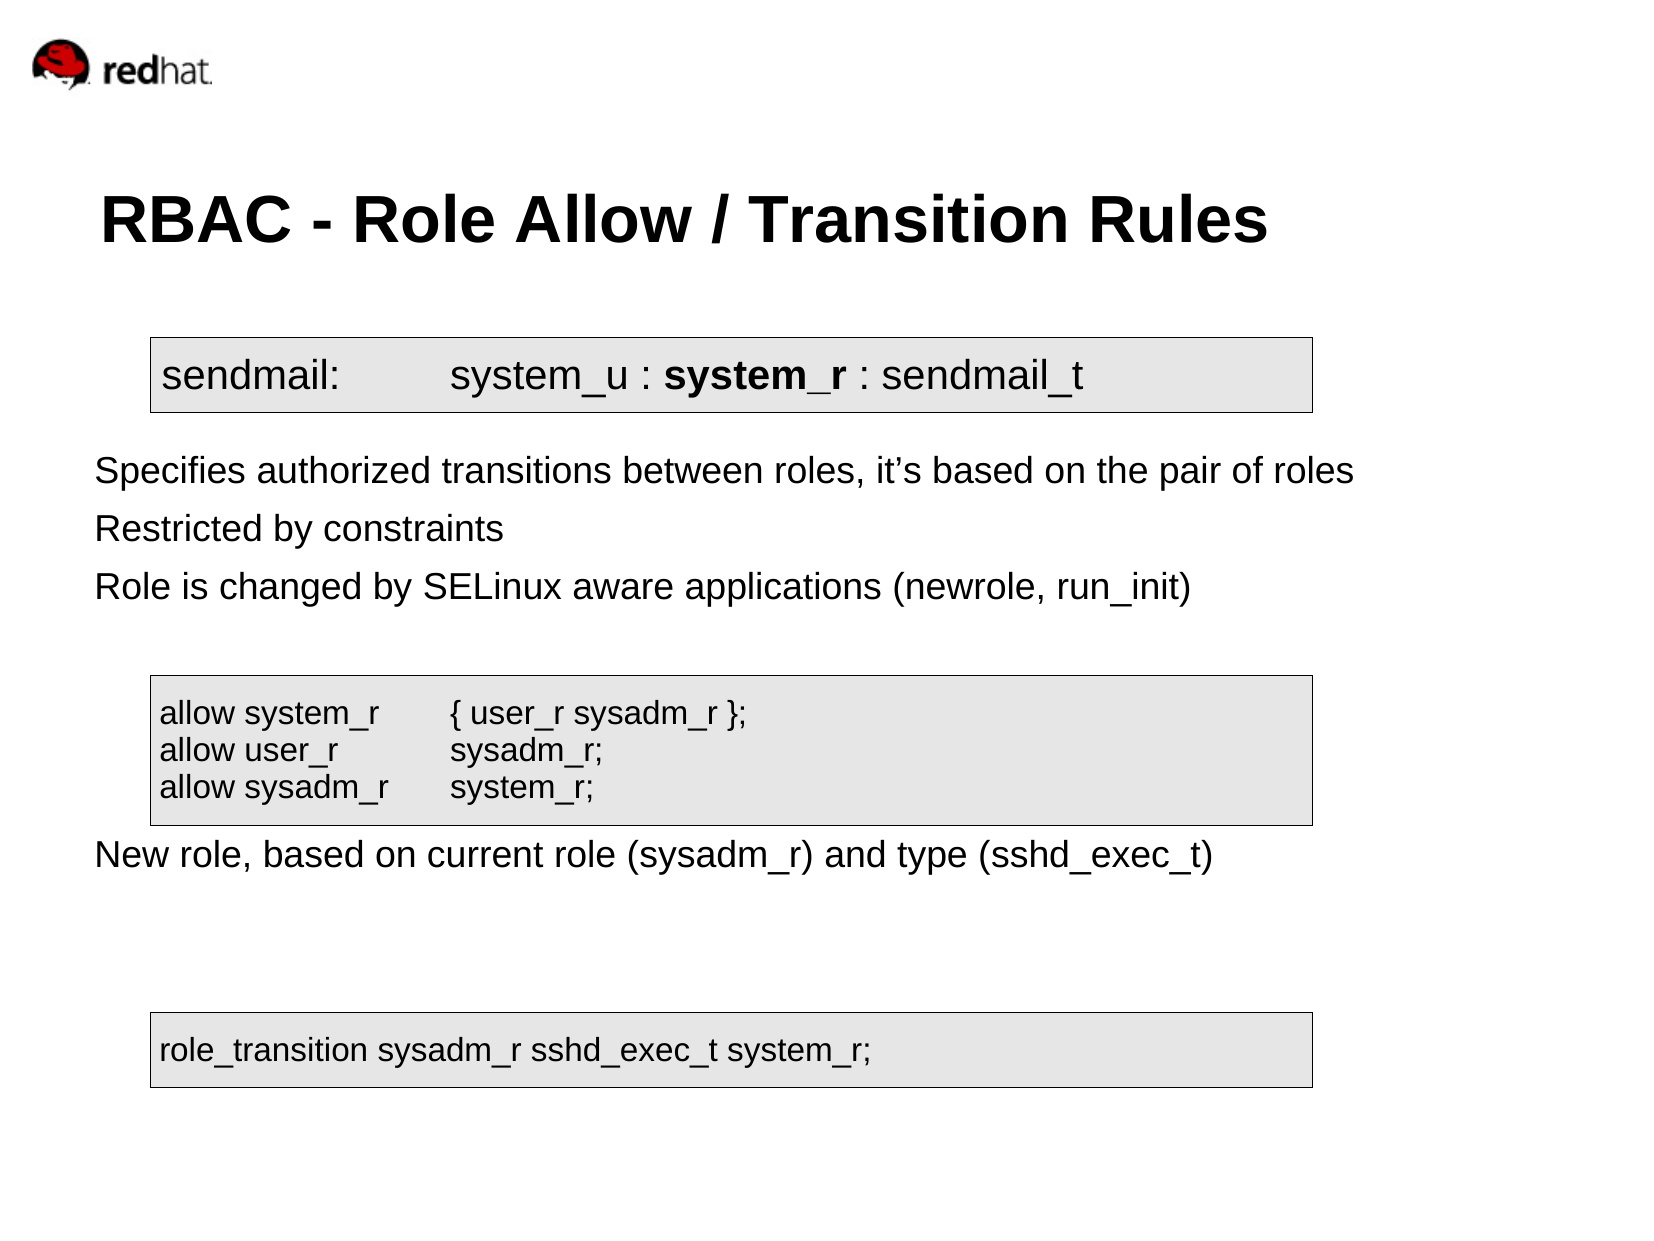

# RBAC - Role Allow / Transition Rules
 sendmail:	system_u : system_r : sendmail_t
Specifies authorized transitions between roles, it’s based on the pair of roles
Restricted by constraints
Role is changed by SELinux aware applications (newrole, run_init)
New role, based on current role (sysadm_r) and type (sshd_exec_t)
 allow system_r 	{ user_r sysadm_r };
 allow user_r 	sysadm_r;
 allow sysadm_r 	system_r;
 role_transition sysadm_r sshd_exec_t system_r;